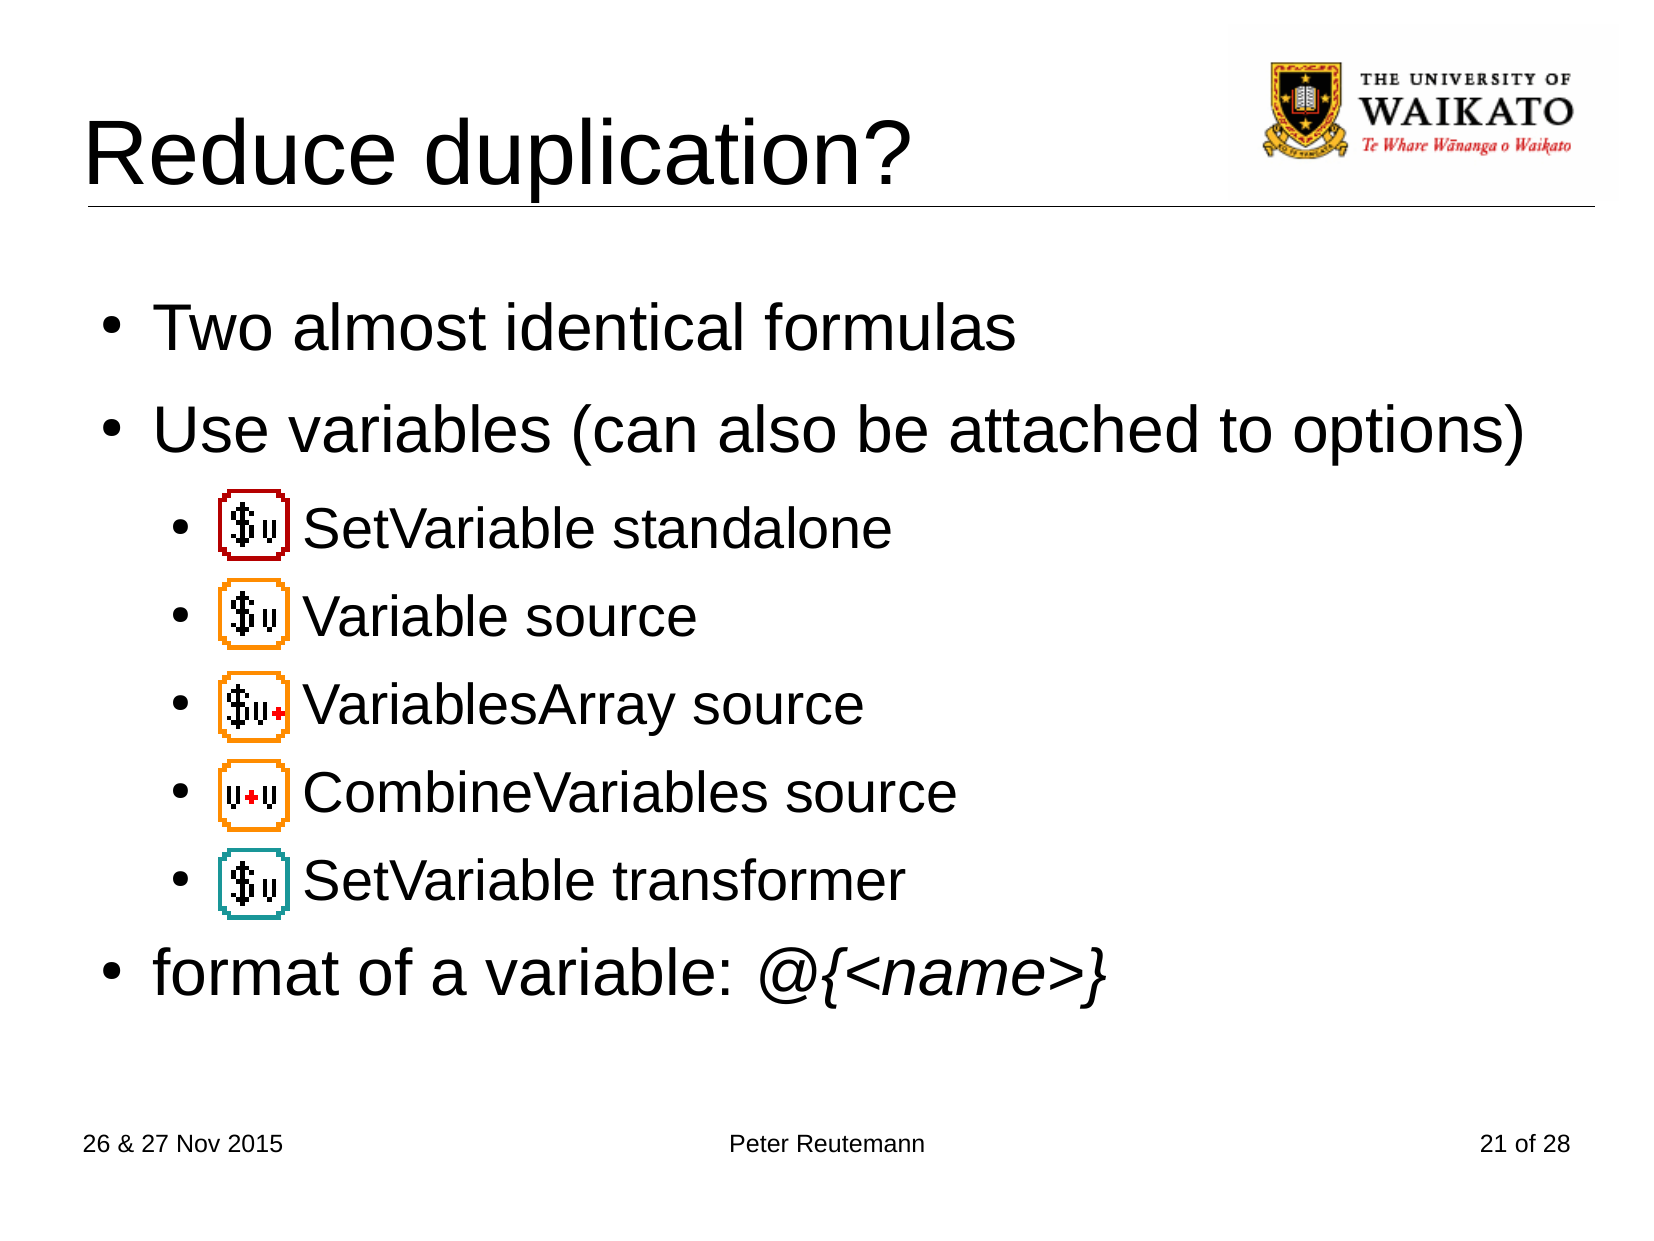

# Reduce duplication?
Two almost identical formulas
Use variables (can also be attached to options)
 SetVariable standalone
 Variable source
 VariablesArray source
 CombineVariables source
 SetVariable transformer
format of a variable: @{<name>}
26 & 27 Nov 2015
Peter Reutemann
21